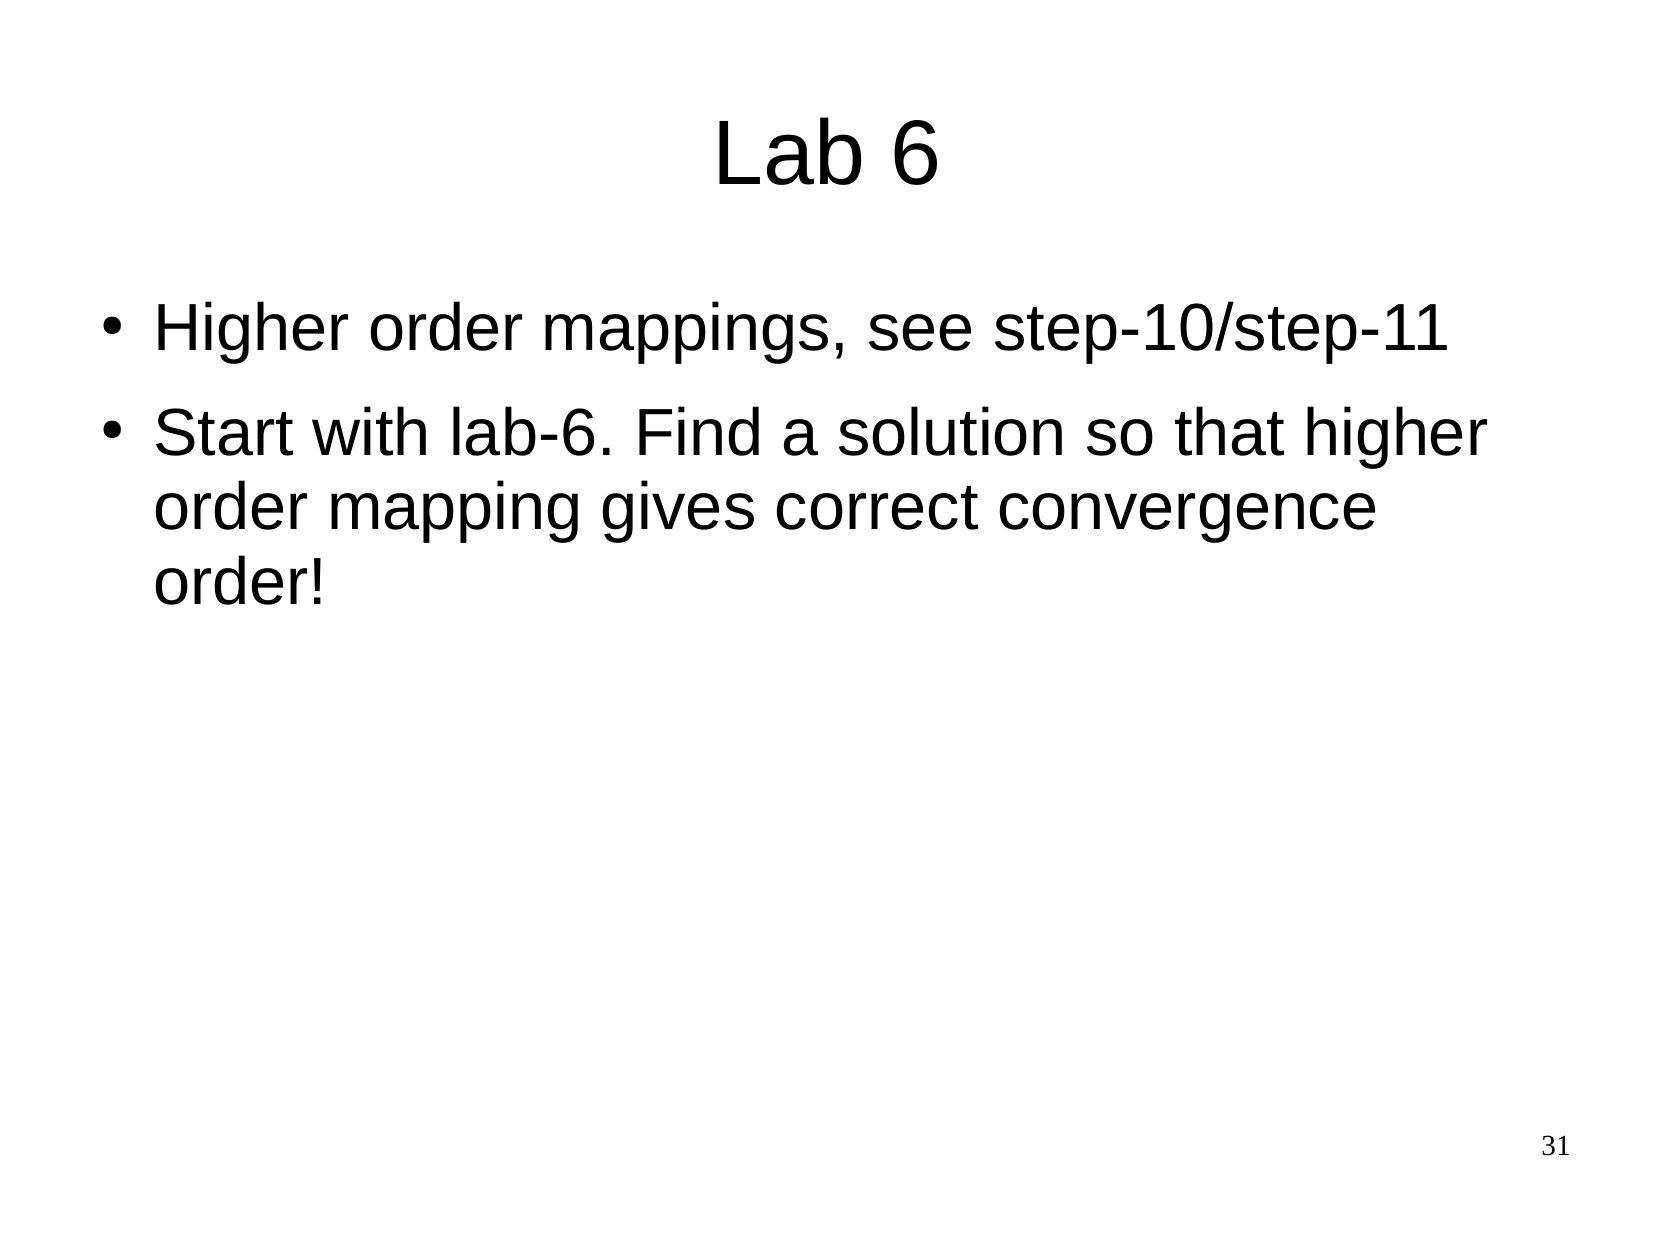

# Lab 6
Higher order mappings, see step-10/step-11
Start with lab-6. Find a solution so that higher order mapping gives correct convergence order!
31